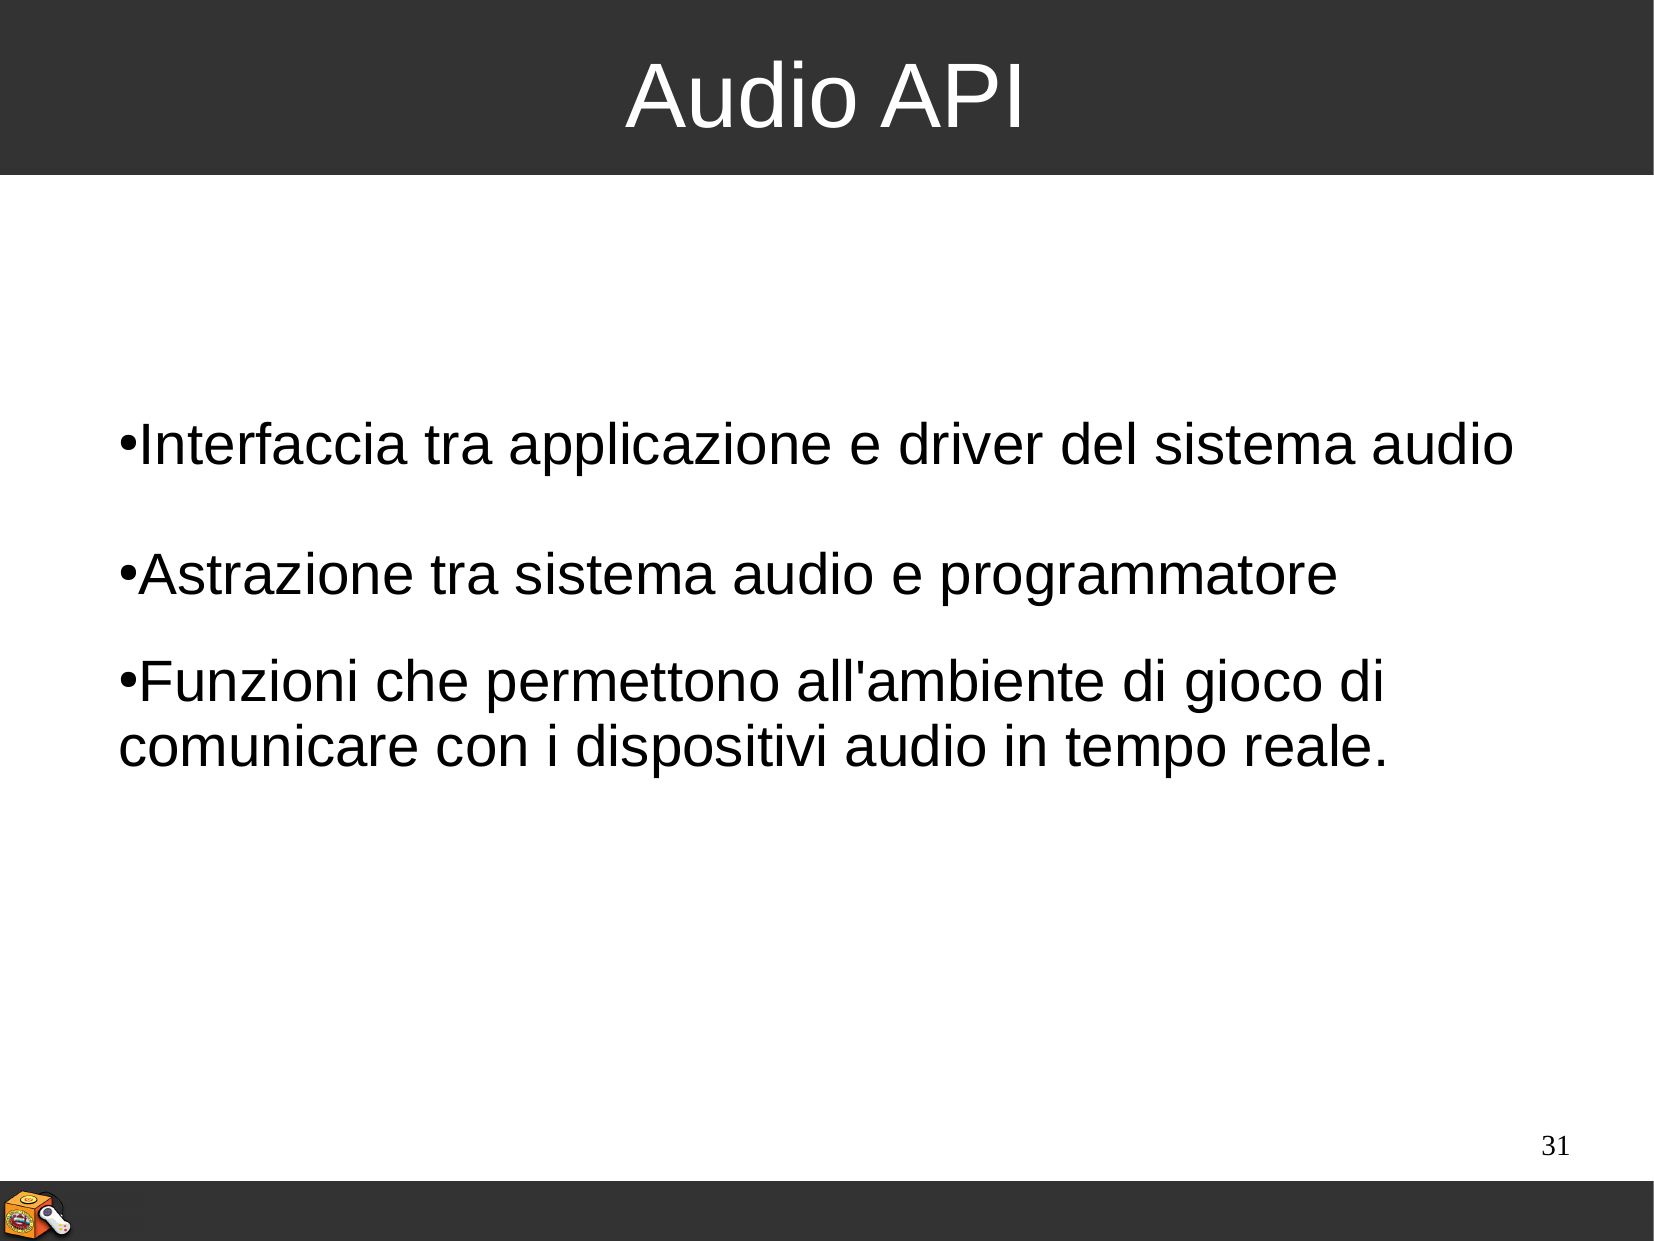

# Audio API
Interfaccia tra applicazione e driver del sistema audio
Astrazione tra sistema audio e programmatore
Funzioni che permettono all'ambiente di gioco di comunicare con i dispositivi audio in tempo reale.
31